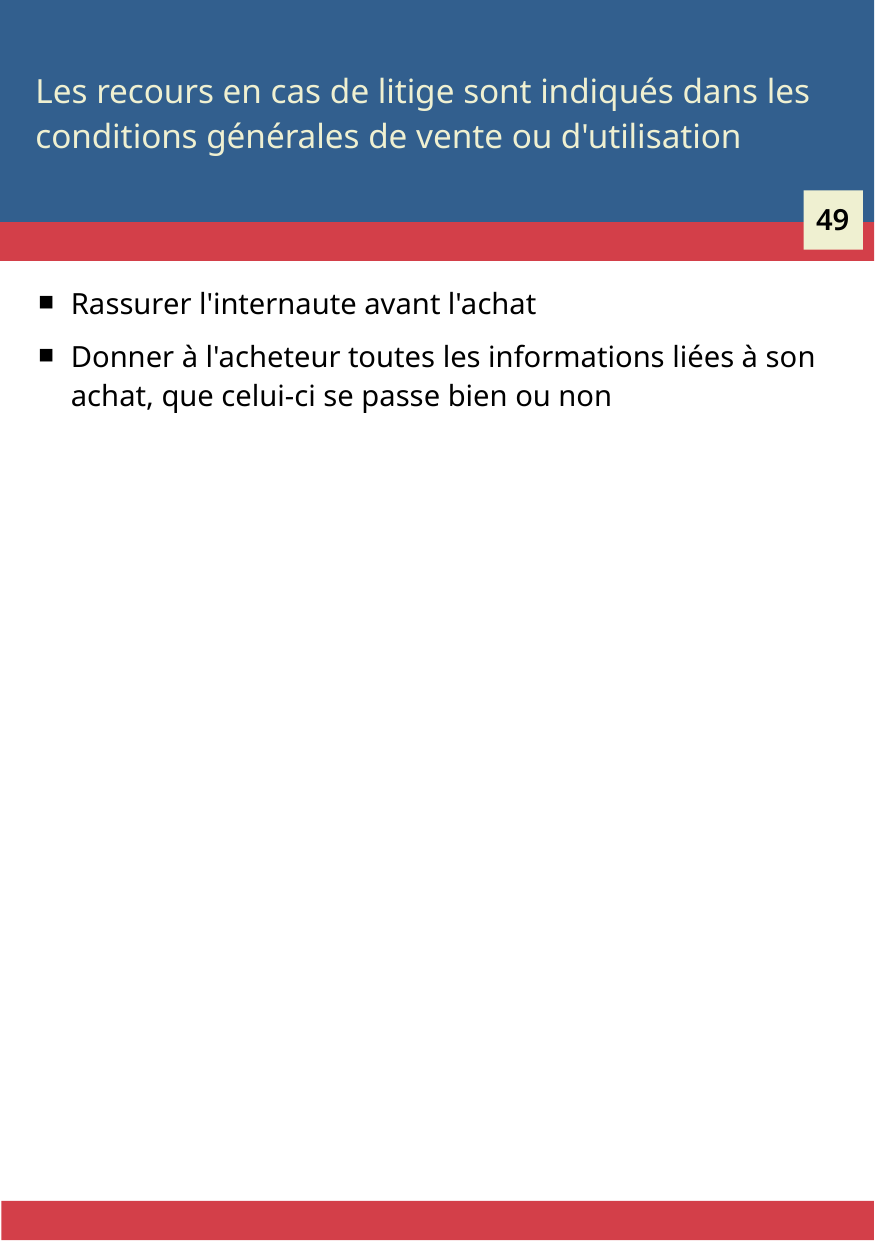

# Les recours en cas de litige sont indiqués dans les conditions générales de vente ou d'utilisation
49
Rassurer l'internaute avant l'achat
Donner à l'acheteur toutes les informations liées à son achat, que celui-ci se passe bien ou non